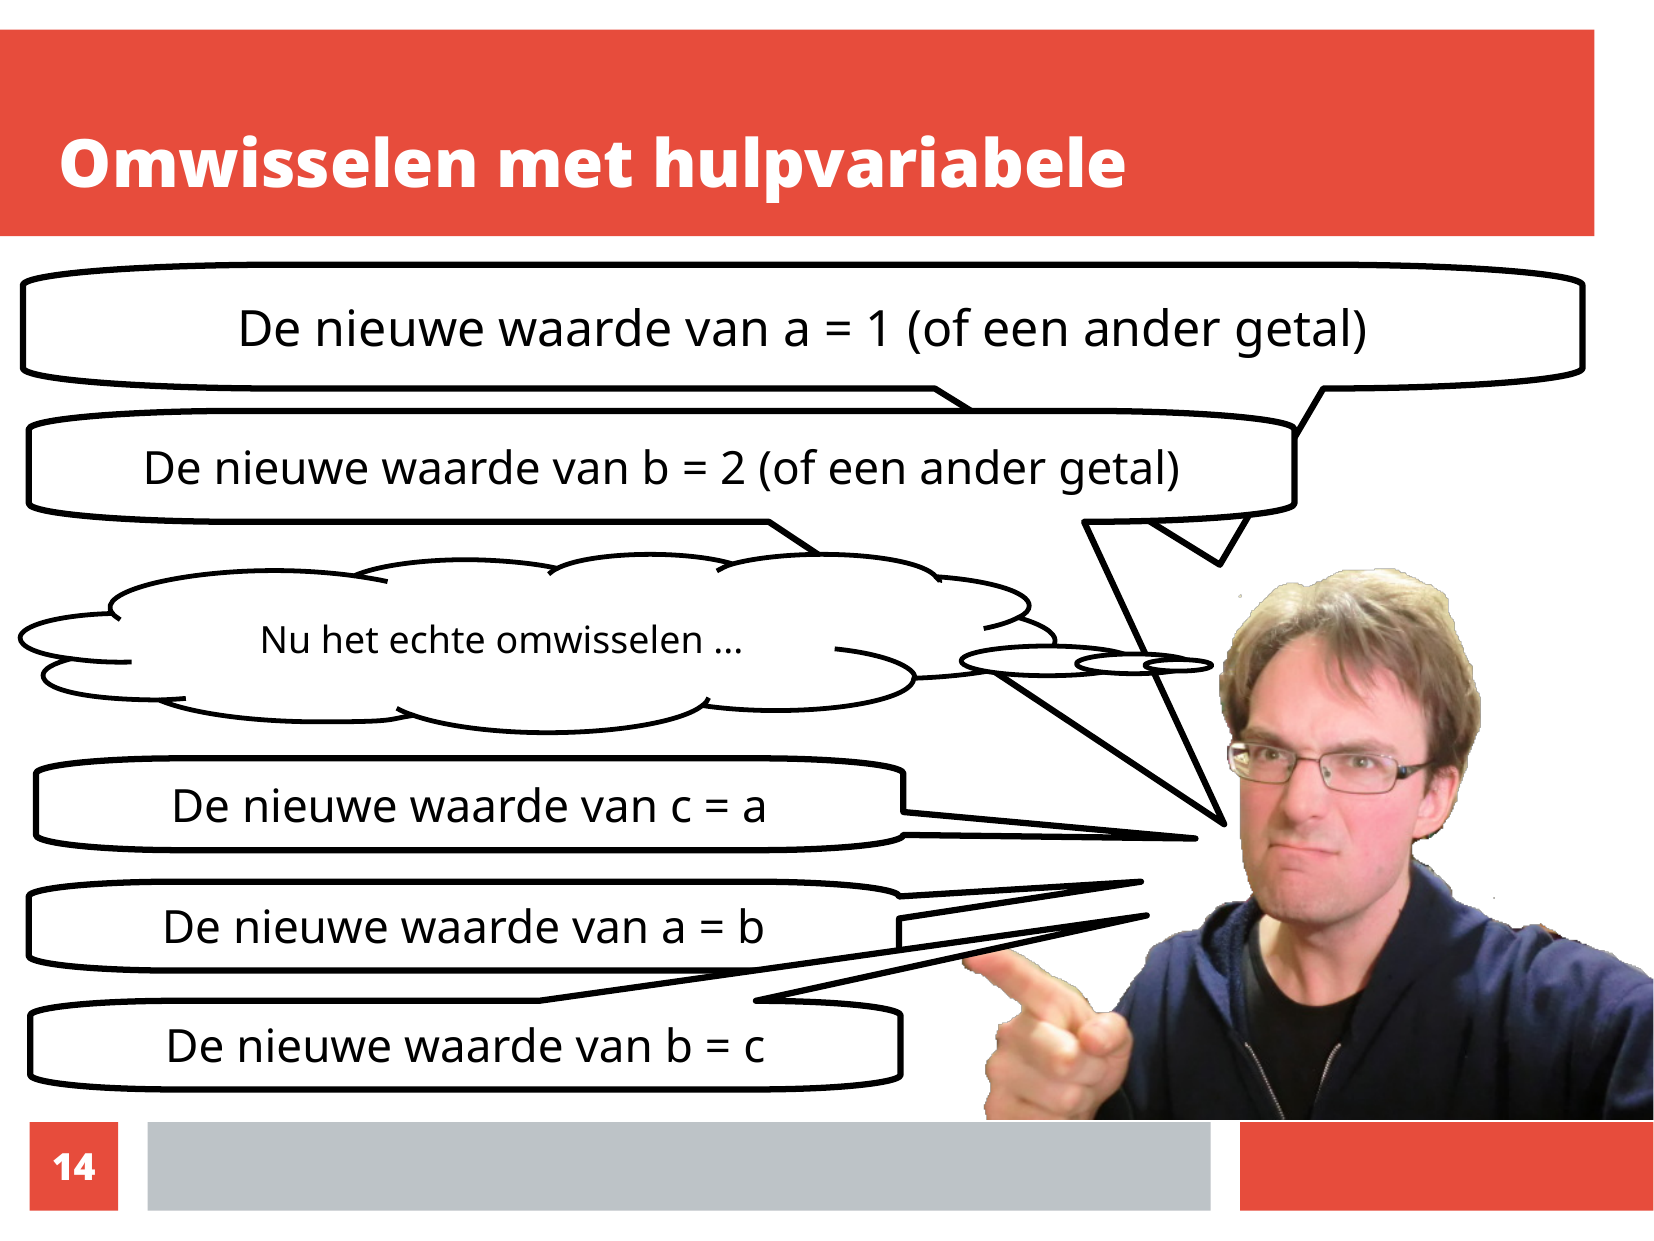

# Omwisselen met hulpvariabele
De nieuwe waarde van a = 1 (of een ander getal)
De nieuwe waarde van b = 2 (of een ander getal)
Nu het echte omwisselen ...
De nieuwe waarde van c = a
De nieuwe waarde van a = b
De nieuwe waarde van b = c
14